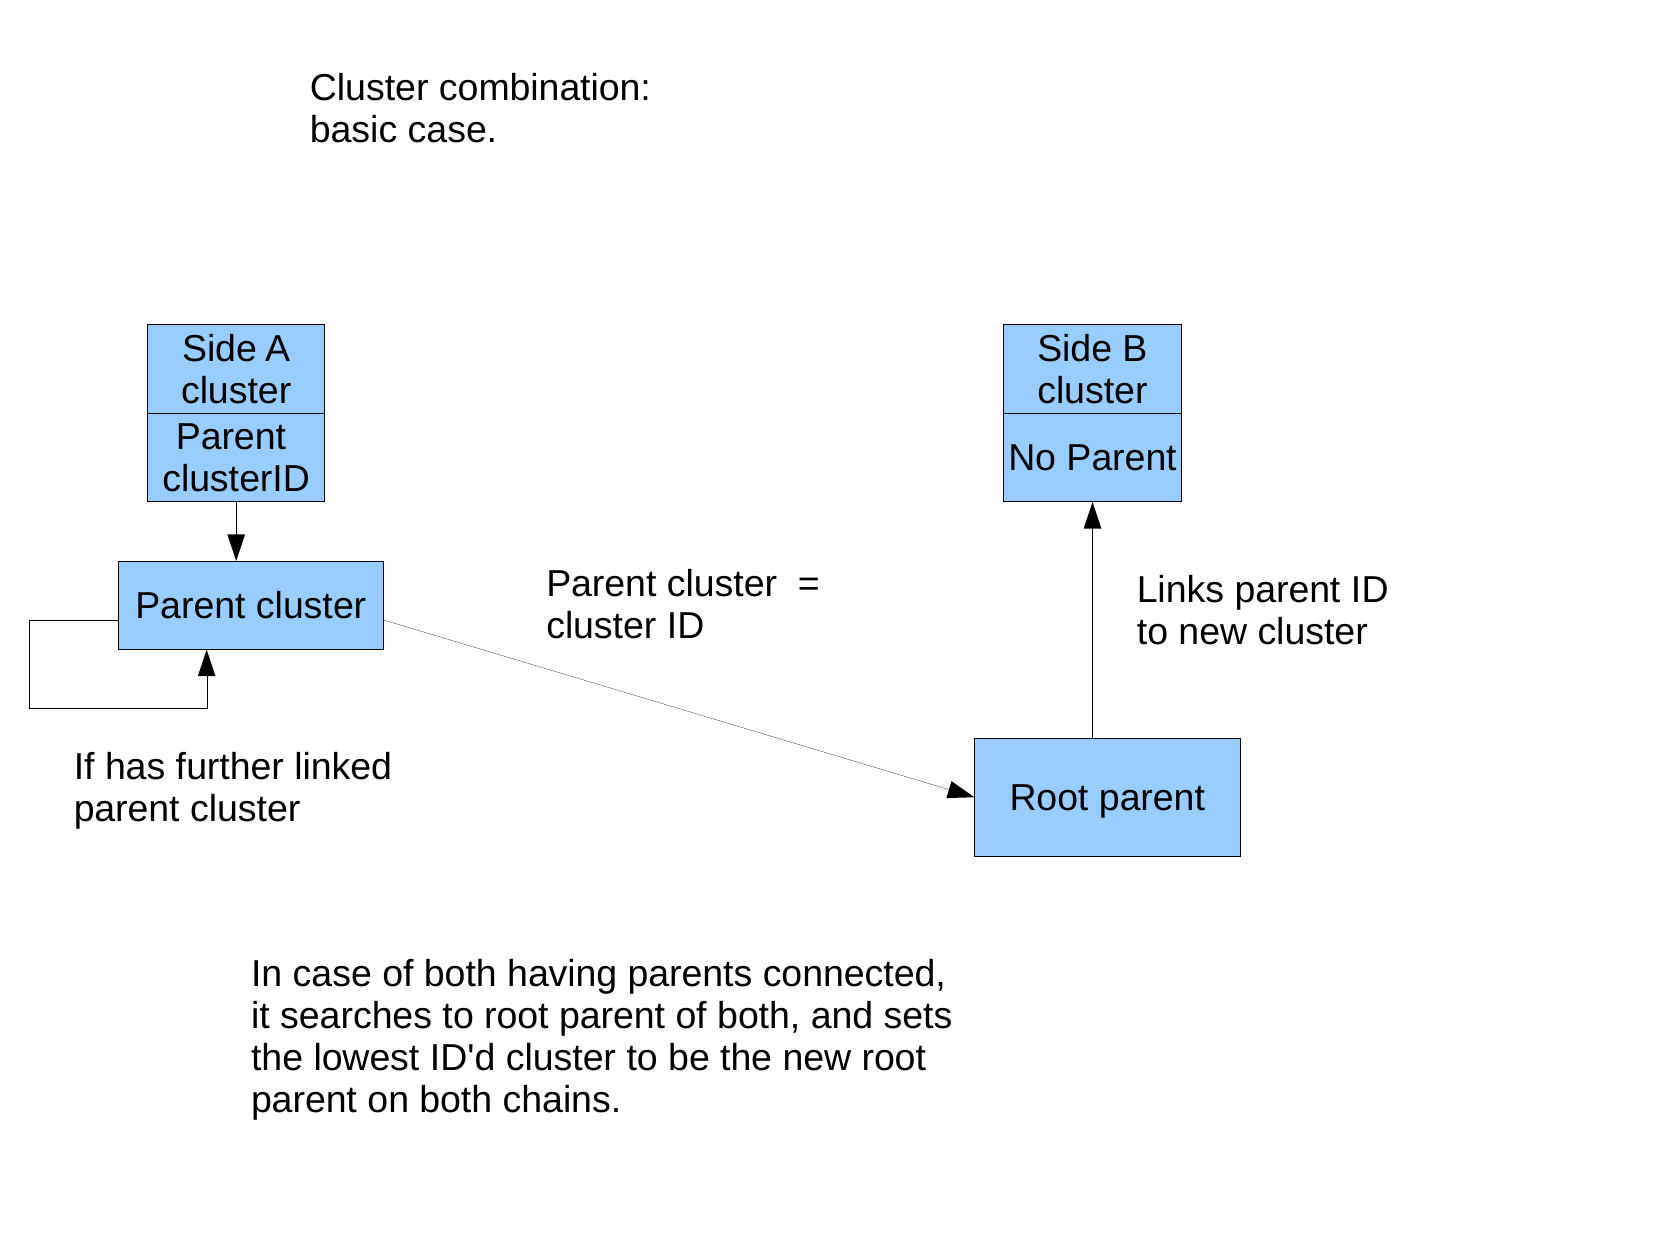

Cluster combination: basic case.
Side A
cluster
Side B
cluster
Parent
clusterID
No Parent
Parent cluster = cluster ID
Parent cluster
Links parent ID to new cluster
If has further linked parent cluster
Root parent
In case of both having parents connected, it searches to root parent of both, and sets the lowest ID'd cluster to be the new root parent on both chains.